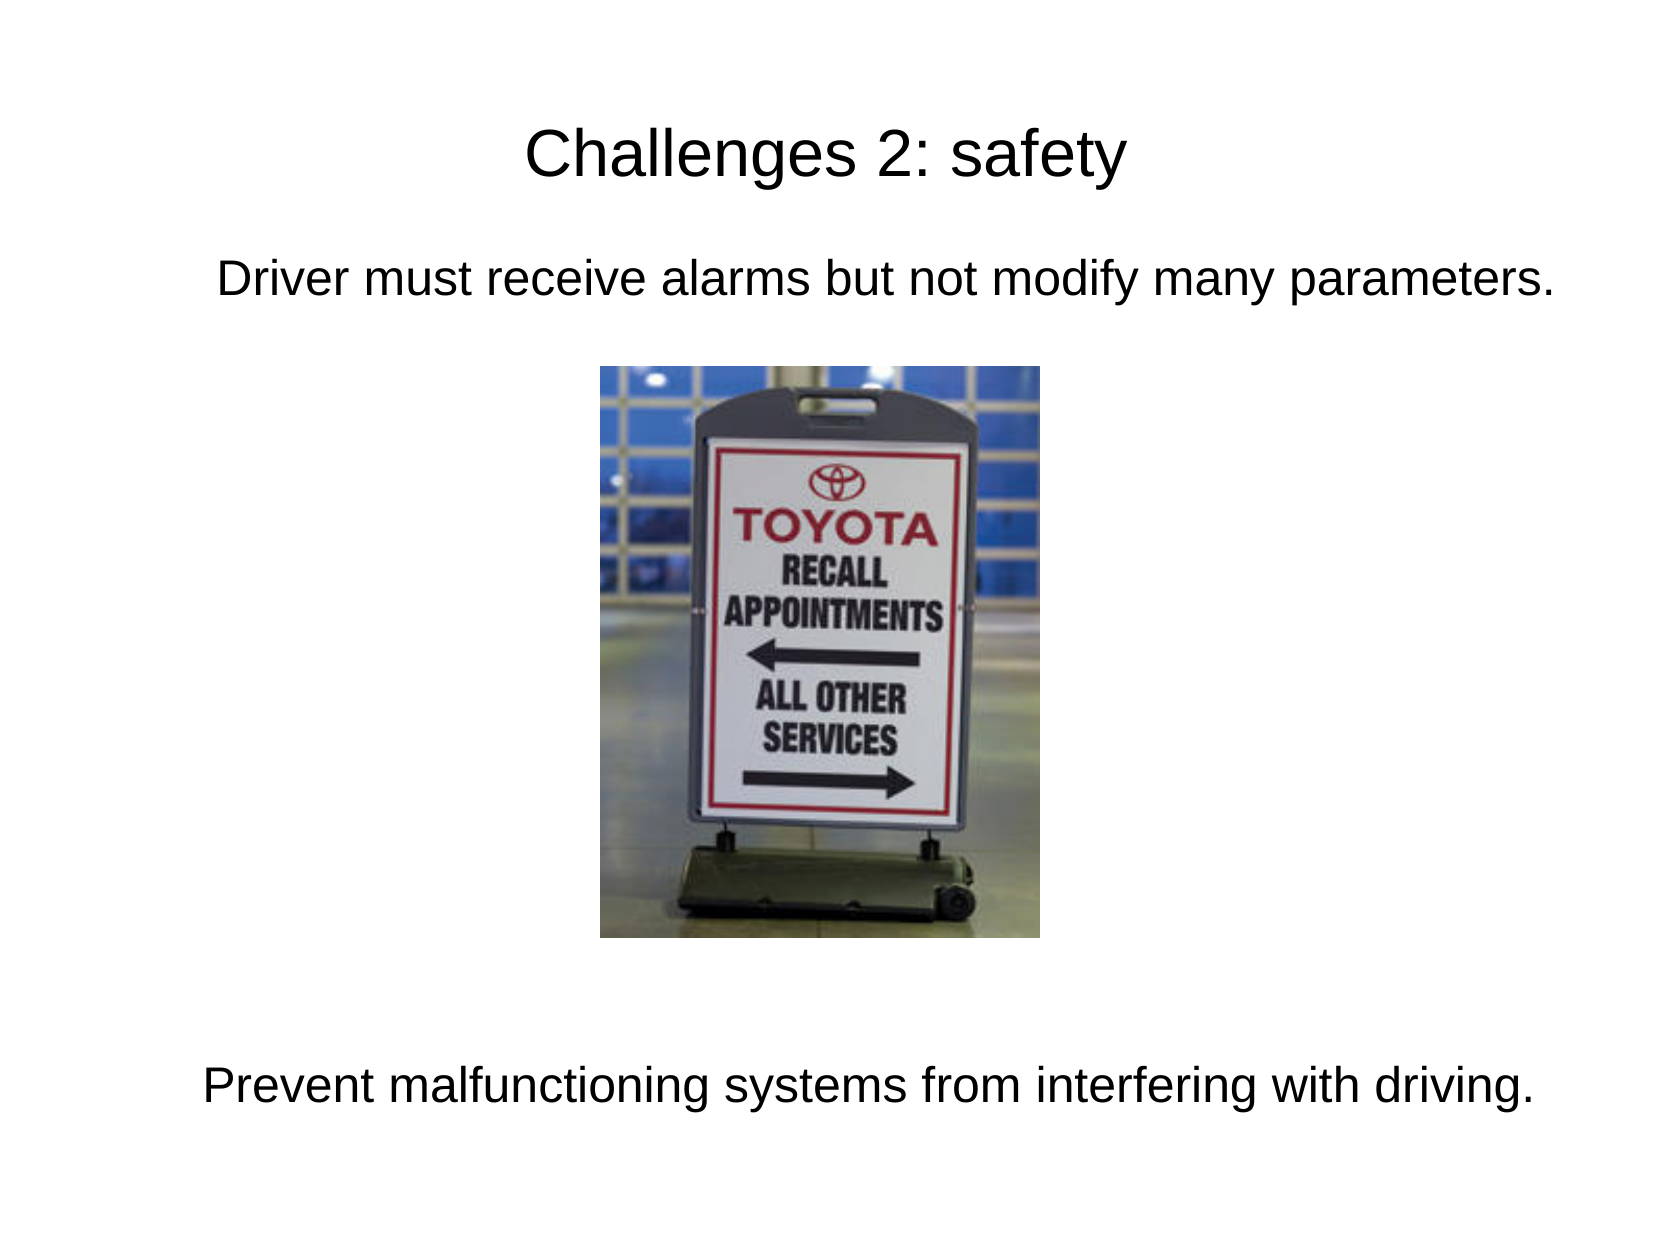

# Challenges 2: safety
Driver must receive alarms but not modify many parameters.
Prevent malfunctioning systems from interfering with driving.